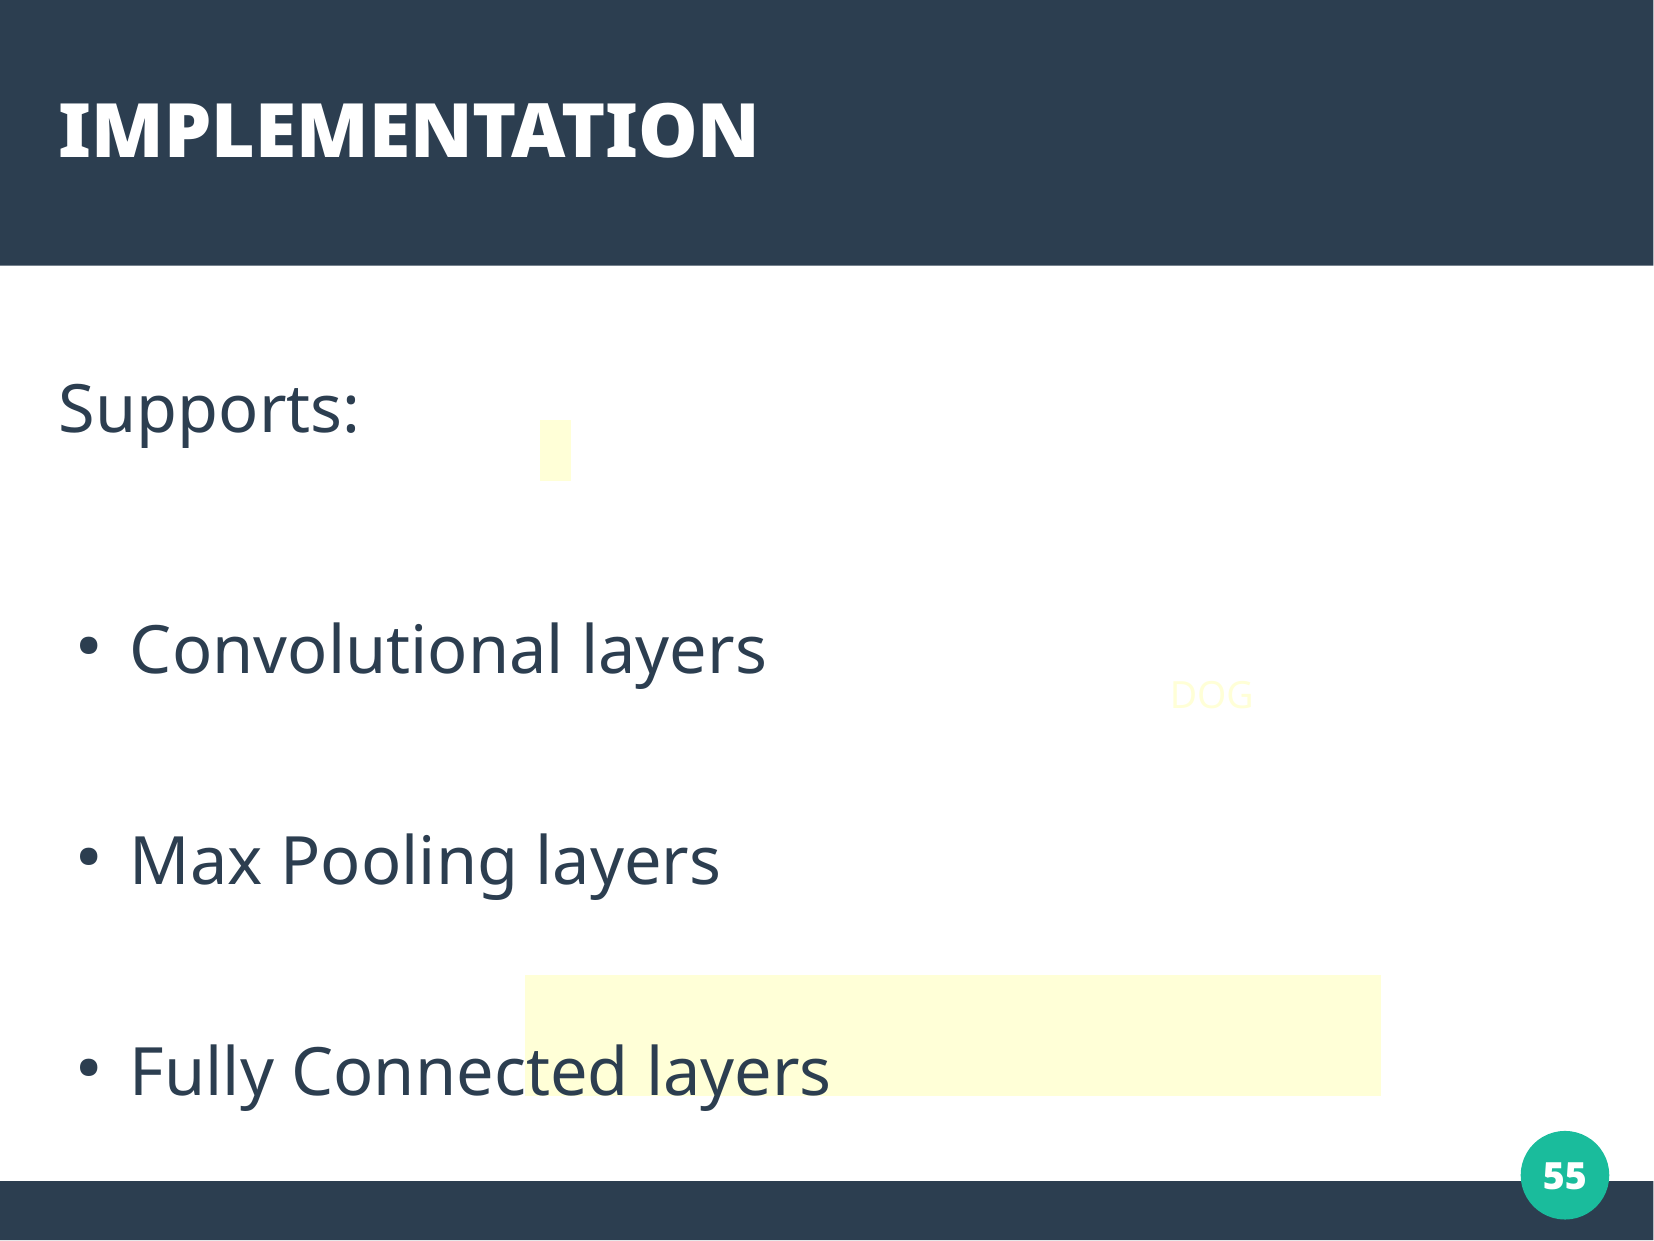

# IMPLEMENTATION
Supports:
Convolutional layers
Max Pooling layers
Fully Connected layers
DOG
55